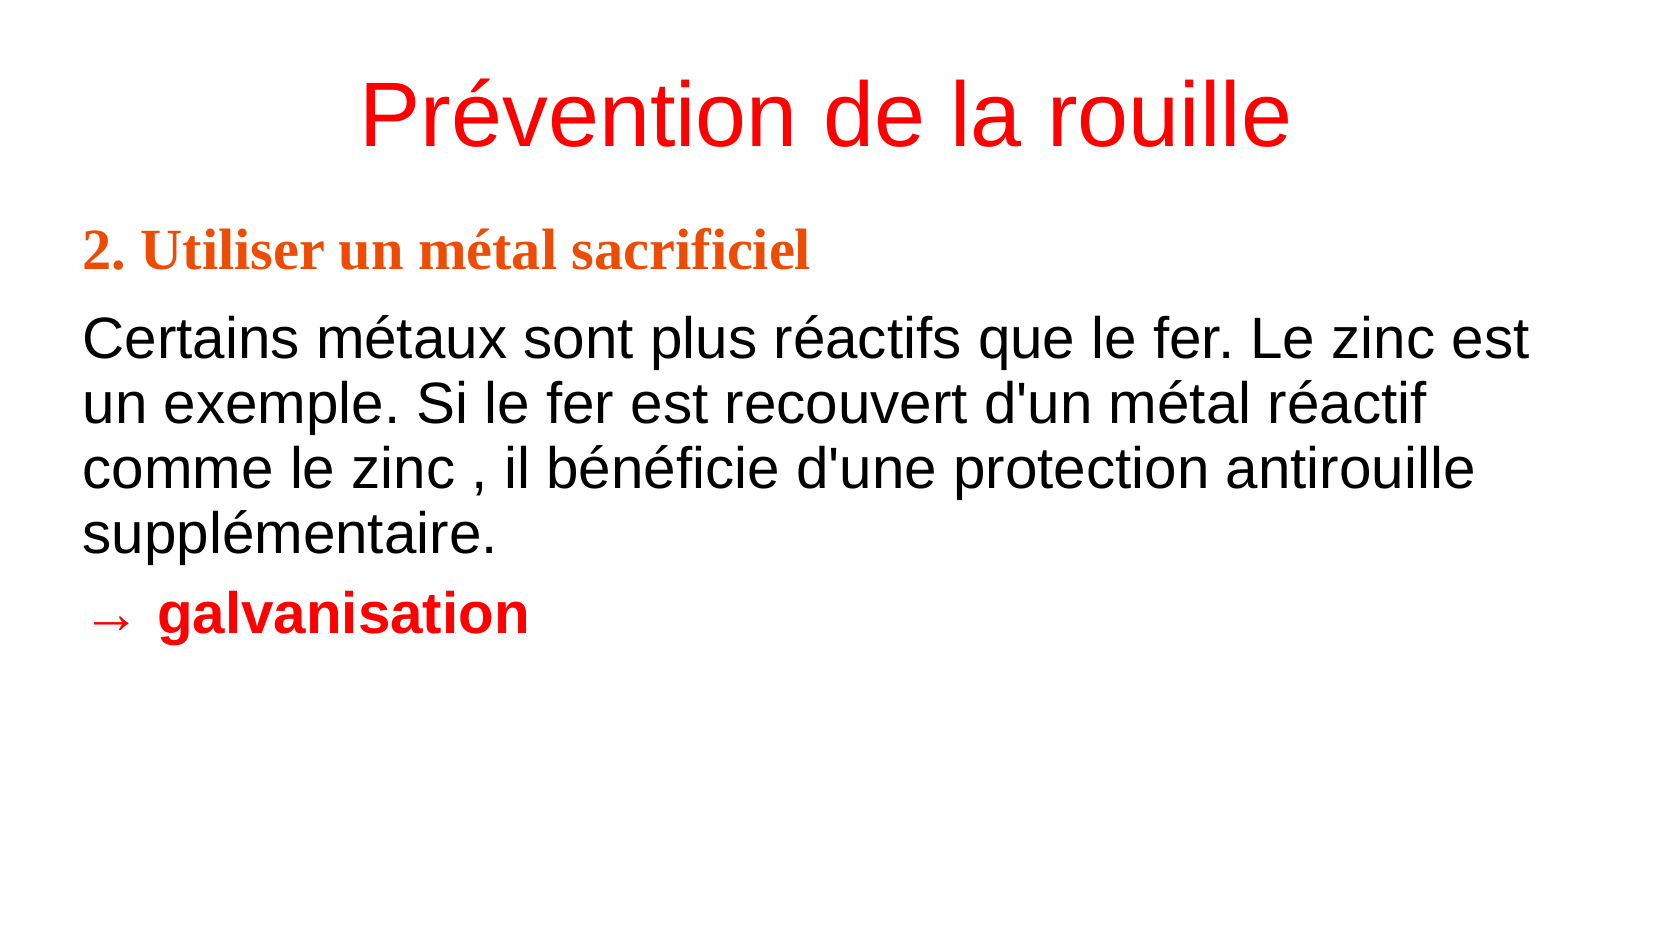

# Prévention de la rouille
2. Utiliser un métal sacrificiel
Certains métaux sont plus réactifs que le fer. Le zinc est un exemple. Si le fer est recouvert d'un métal réactif comme le zinc , il bénéficie d'une protection antirouille supplémentaire.
→ galvanisation